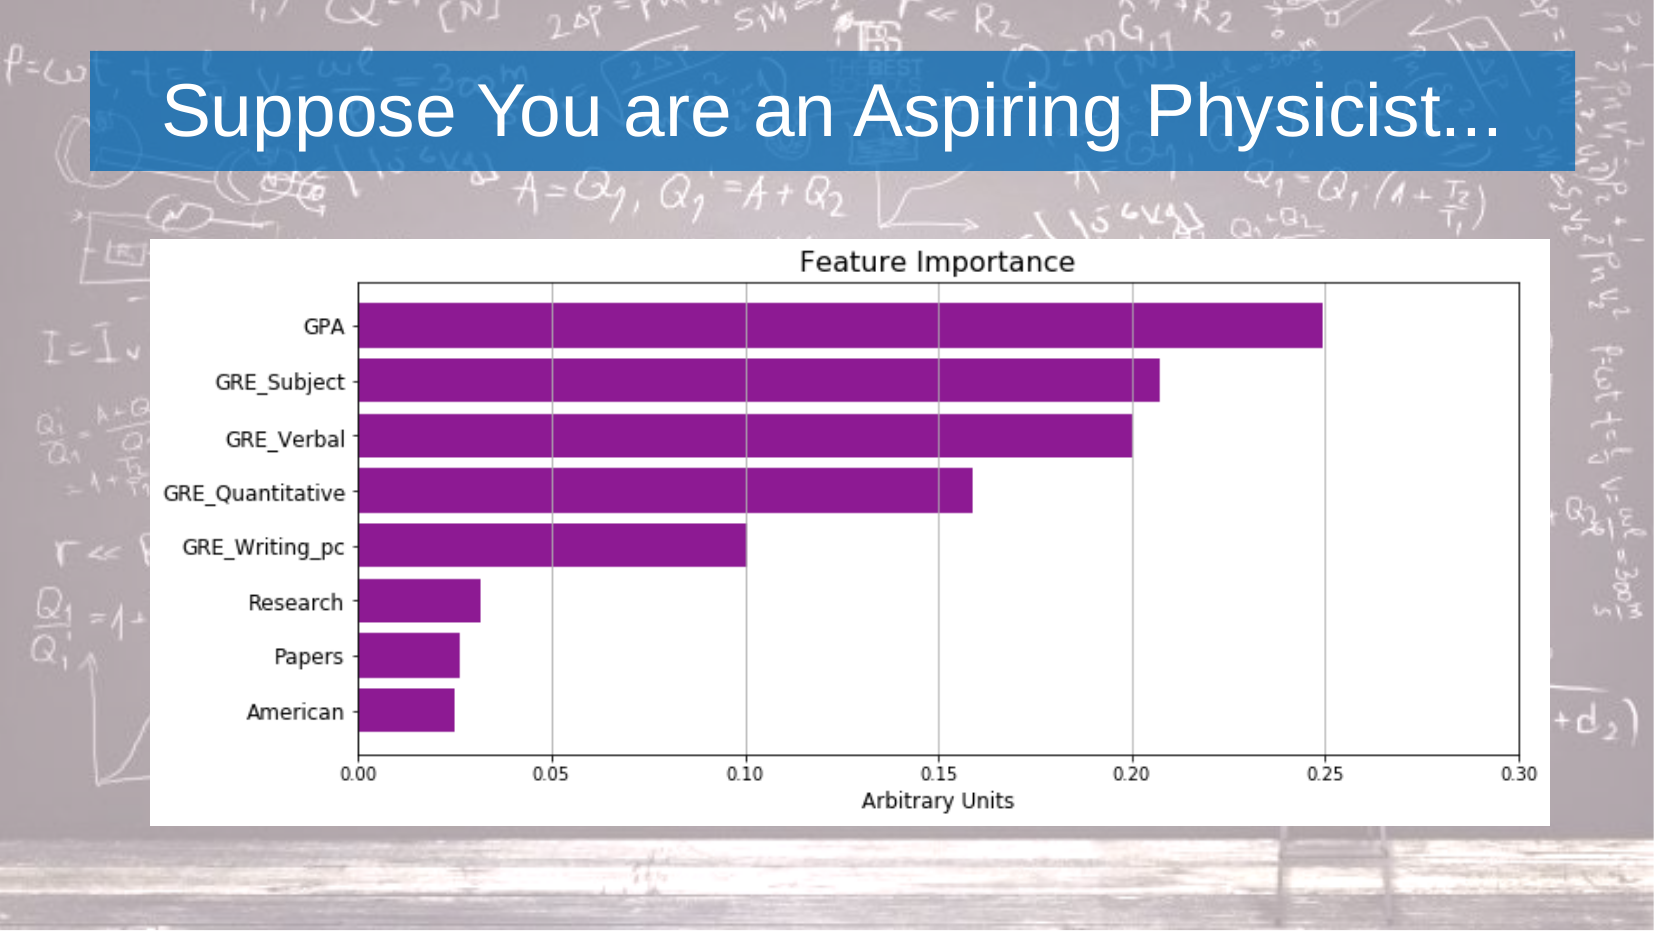

# Suppose You are an Aspiring Physicist...